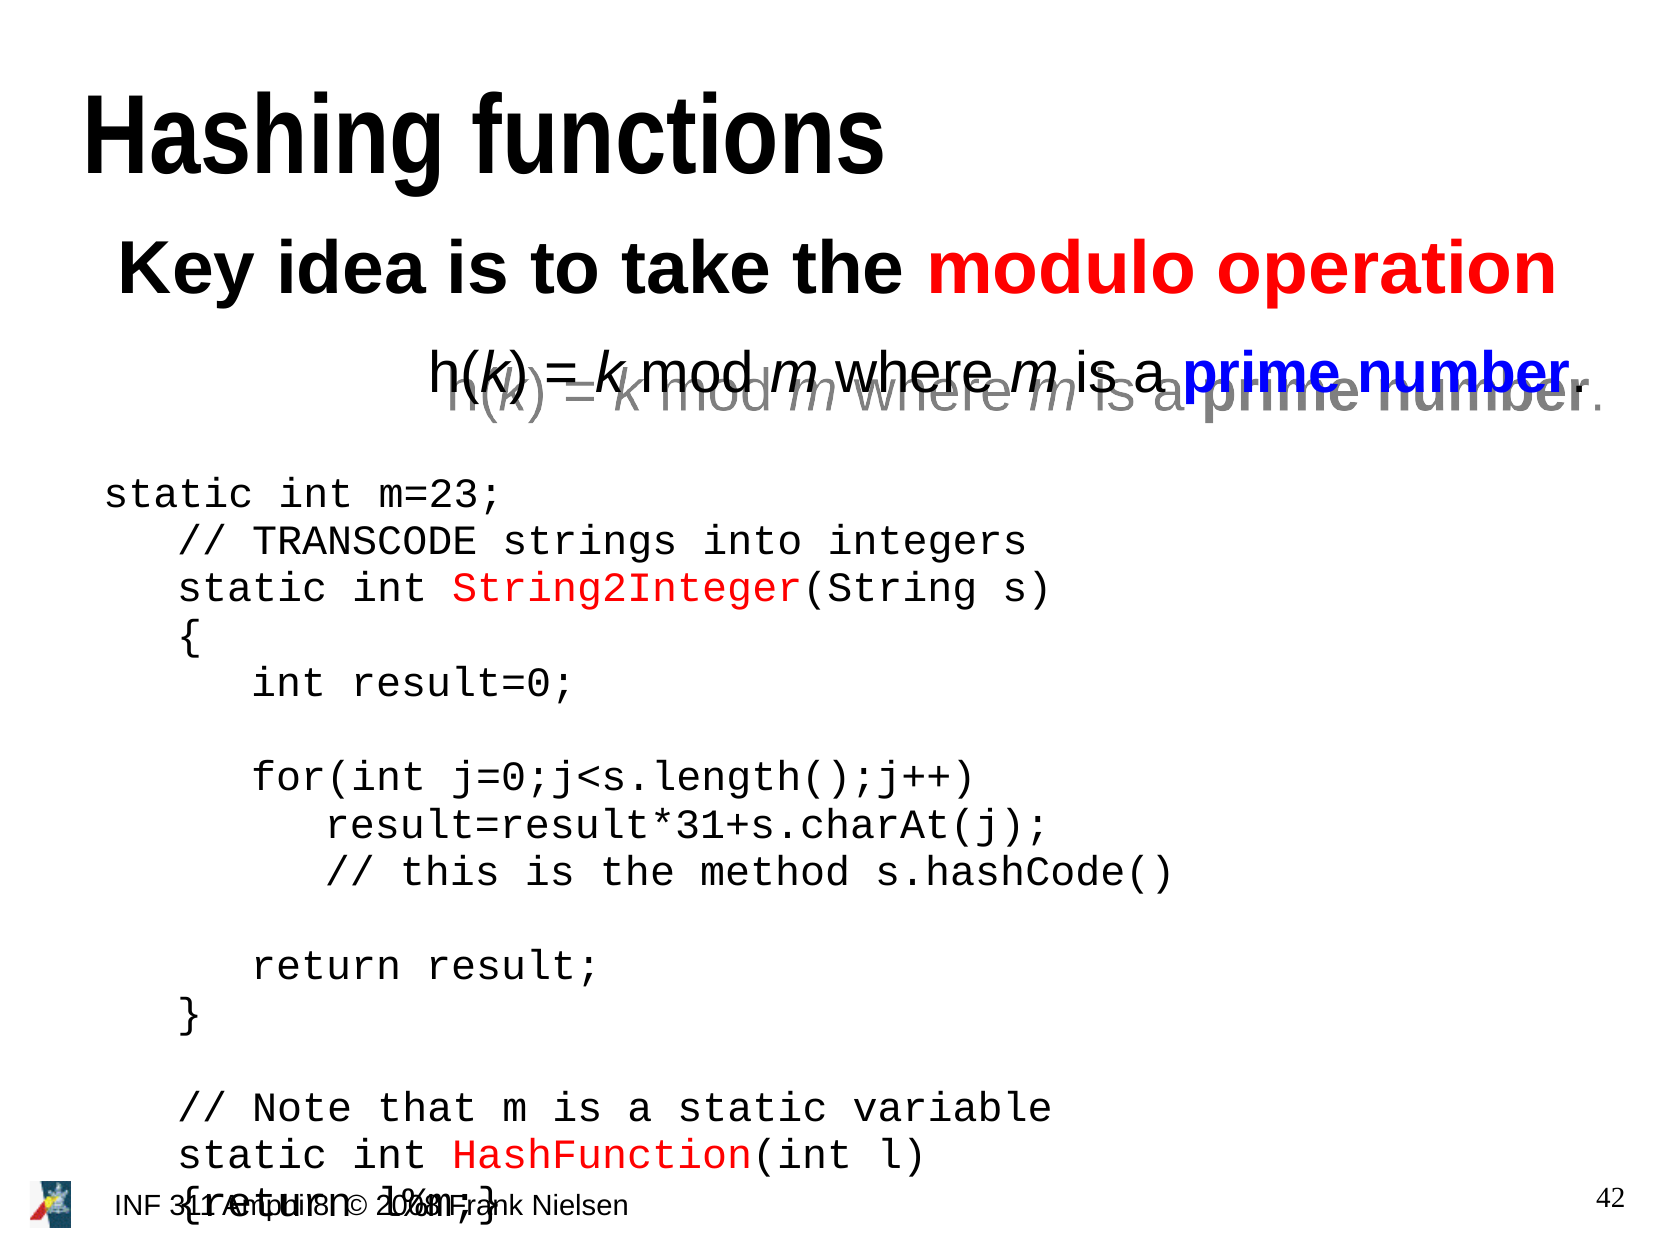

Hashing functions
Key idea is to take the modulo operation
h(k) = k mod m where m is a prime number.
static int m=23;
	// TRANSCODE strings into integers
	static int String2Integer(String s)
	{
		int result=0;
		for(int j=0;j<s.length();j++)
			result=result*31+s.charAt(j);
			// this is the method s.hashCode()
		return result;
	}
	// Note that m is a static variable
	static int HashFunction(int l)
	{return l%m;}